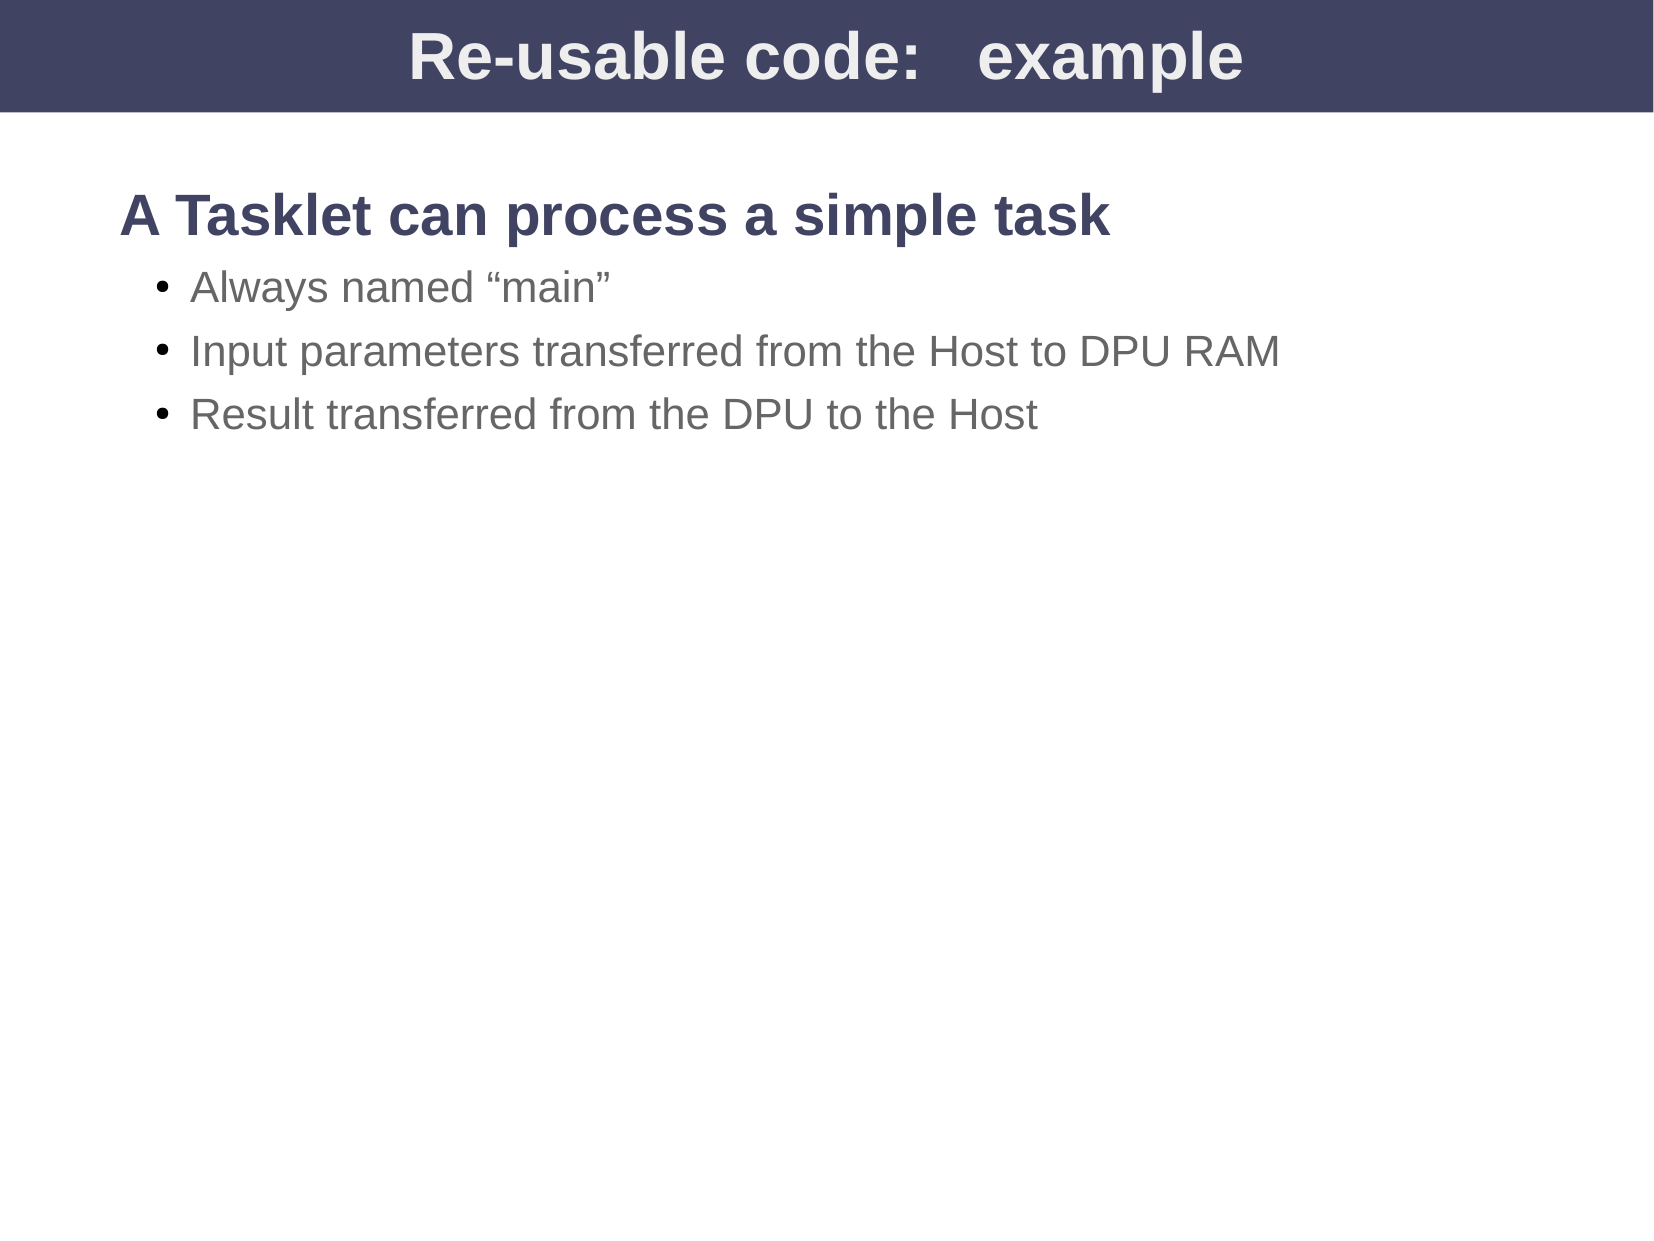

Re-usable code: example
A Tasklet can process a simple task
Always named “main”
Input parameters transferred from the Host to DPU RAM
Result transferred from the DPU to the Host